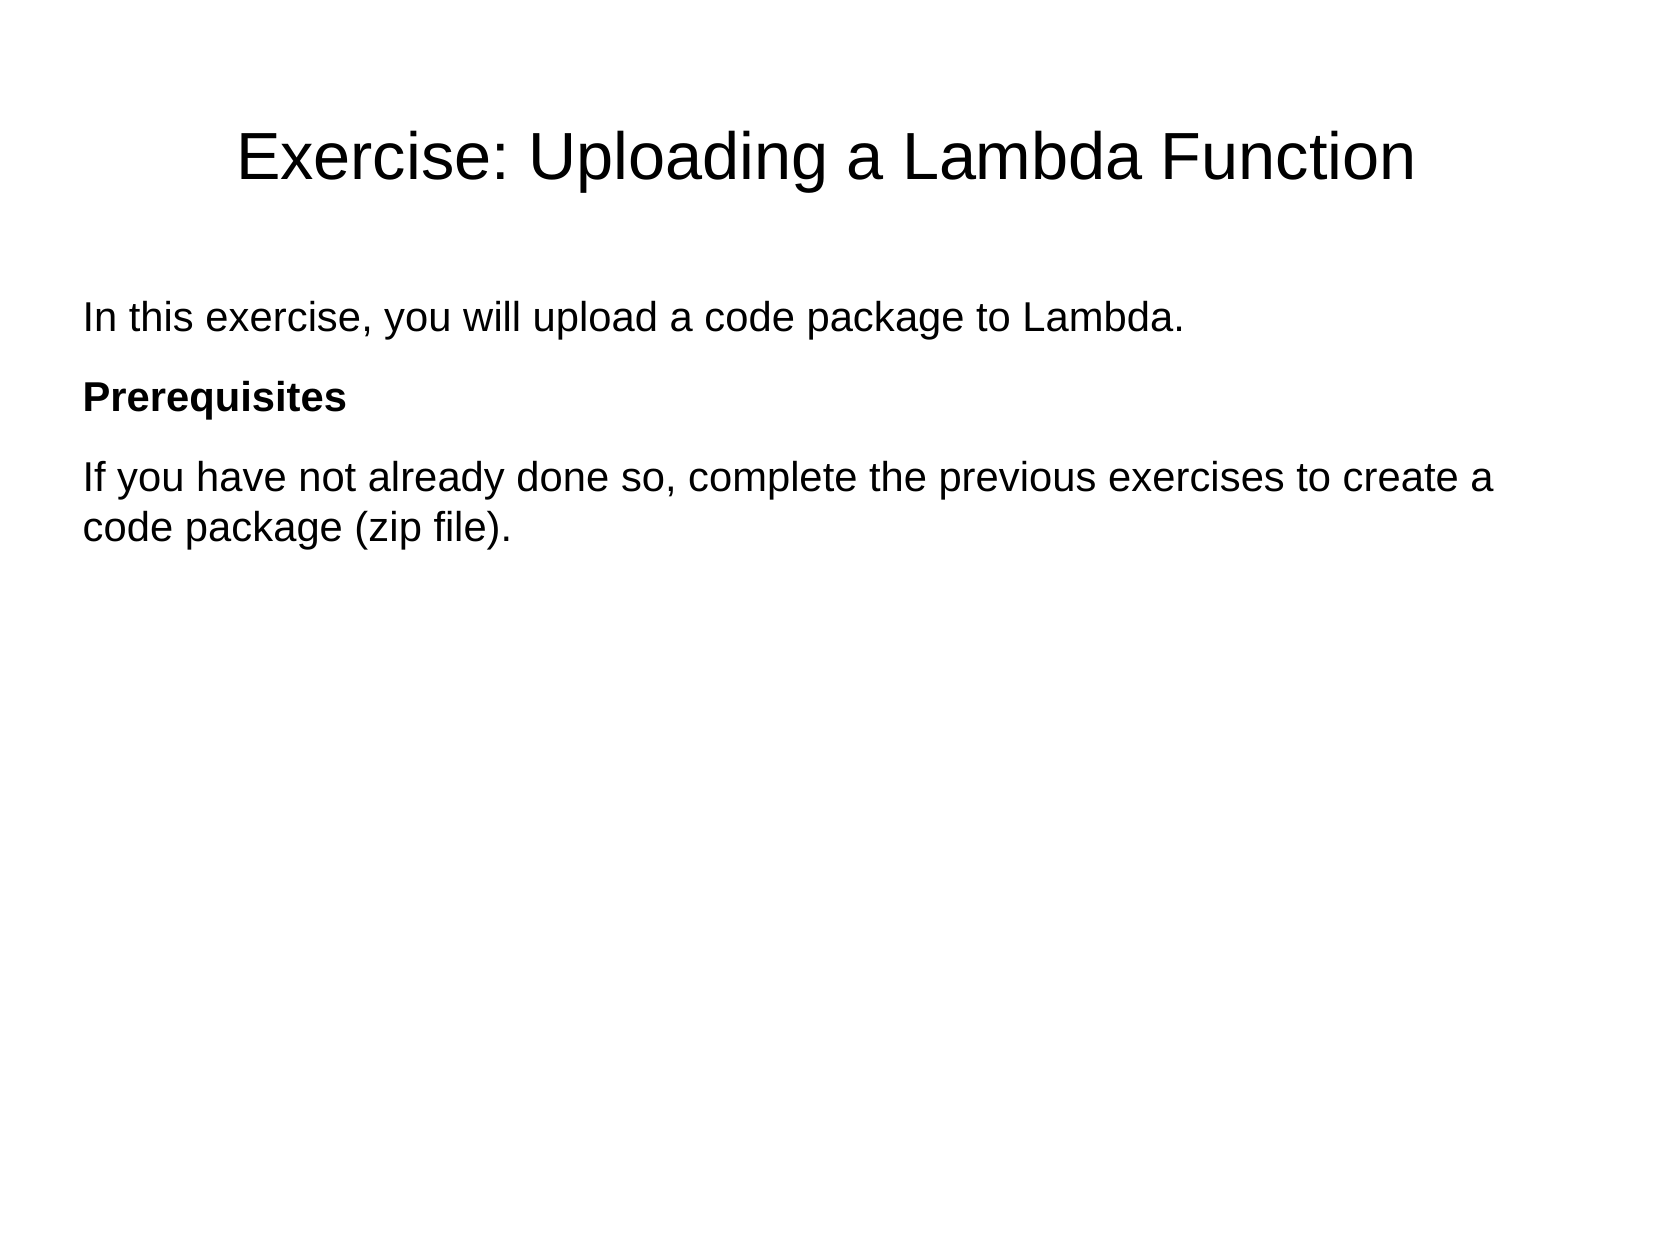

# Exercise: Uploading a Lambda Function
In this exercise, you will upload a code package to Lambda.
Prerequisites
If you have not already done so, complete the previous exercises to create a code package (zip file).